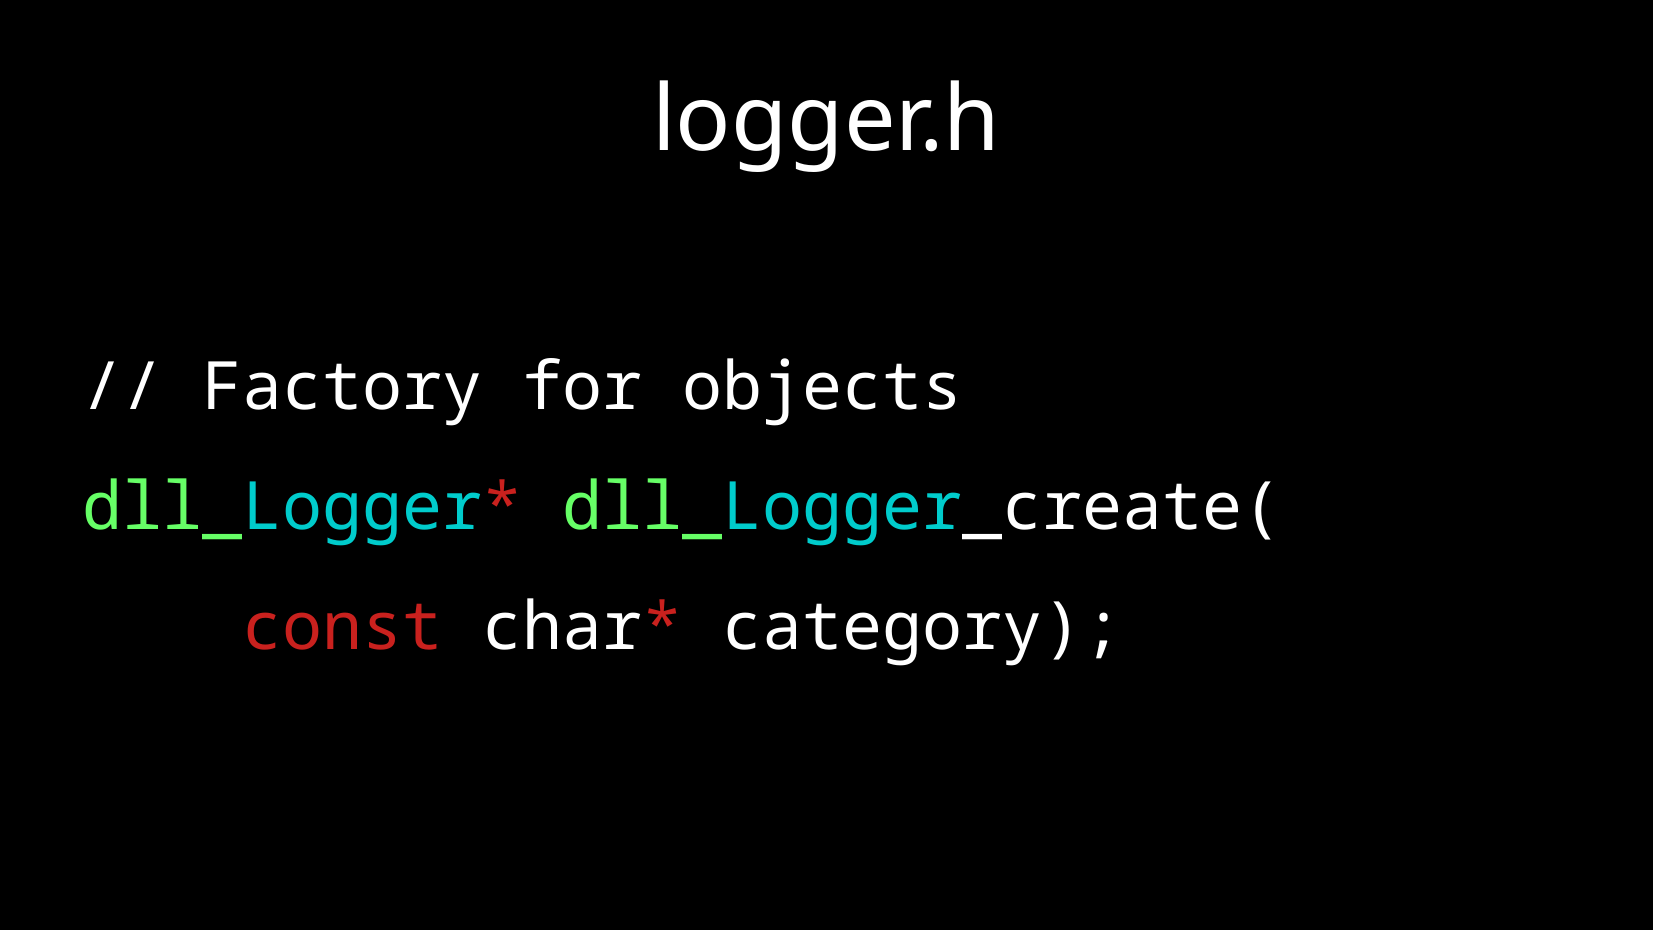

# logger.h
// Factory for objects
dll_Logger* dll_Logger_create(
 const char* category);